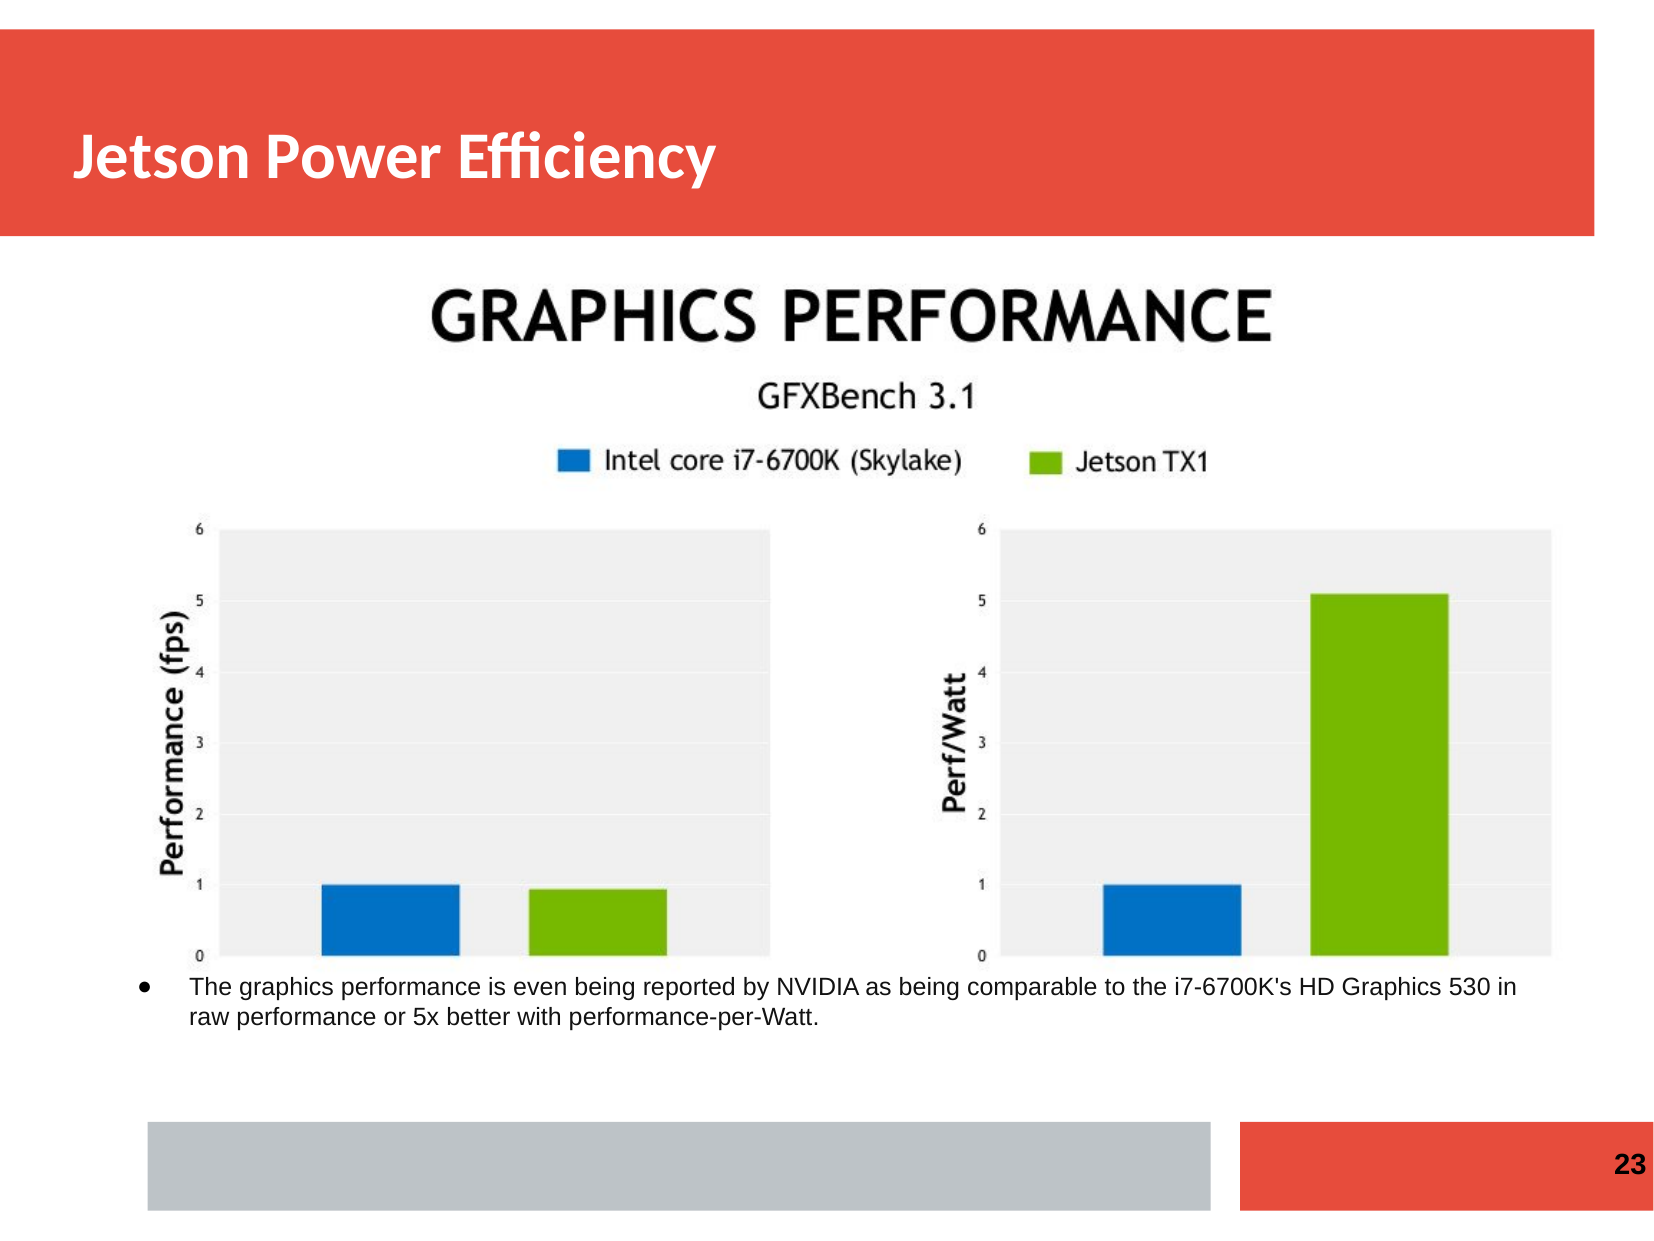

# Jetson Power Efficiency
The graphics performance is even being reported by NVIDIA as being comparable to the i7-6700K's HD Graphics 530 in raw performance or 5x better with performance-per-Watt.